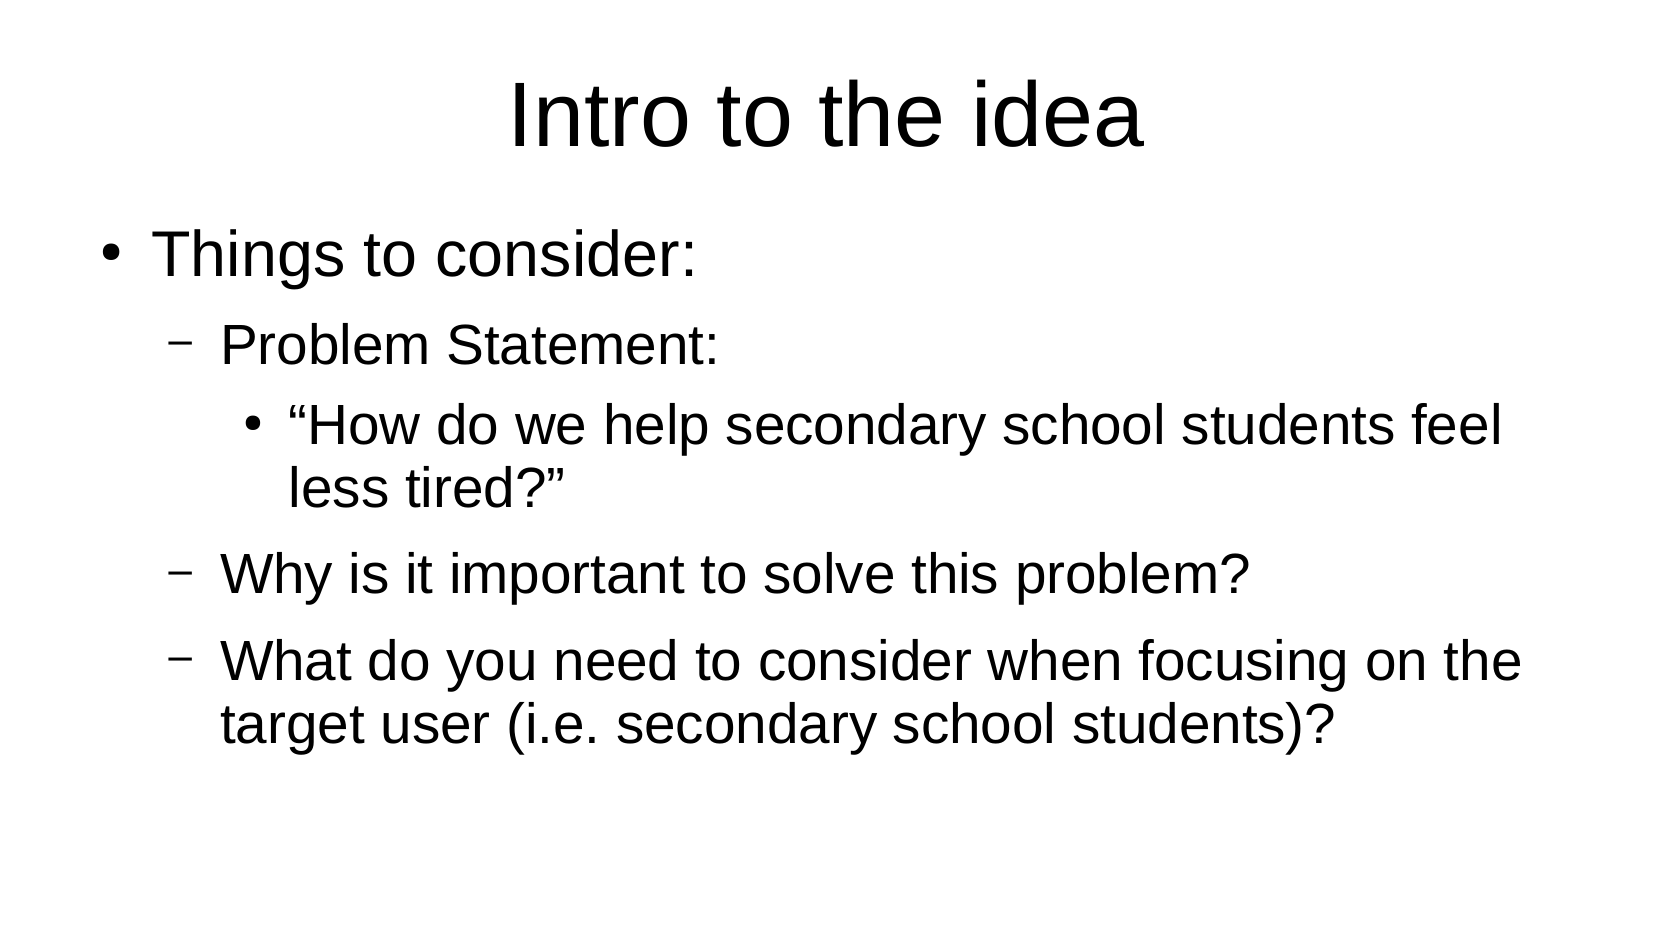

# Intro to the idea
Things to consider:
Problem Statement:
“How do we help secondary school students feel less tired?”
Why is it important to solve this problem?
What do you need to consider when focusing on the target user (i.e. secondary school students)?